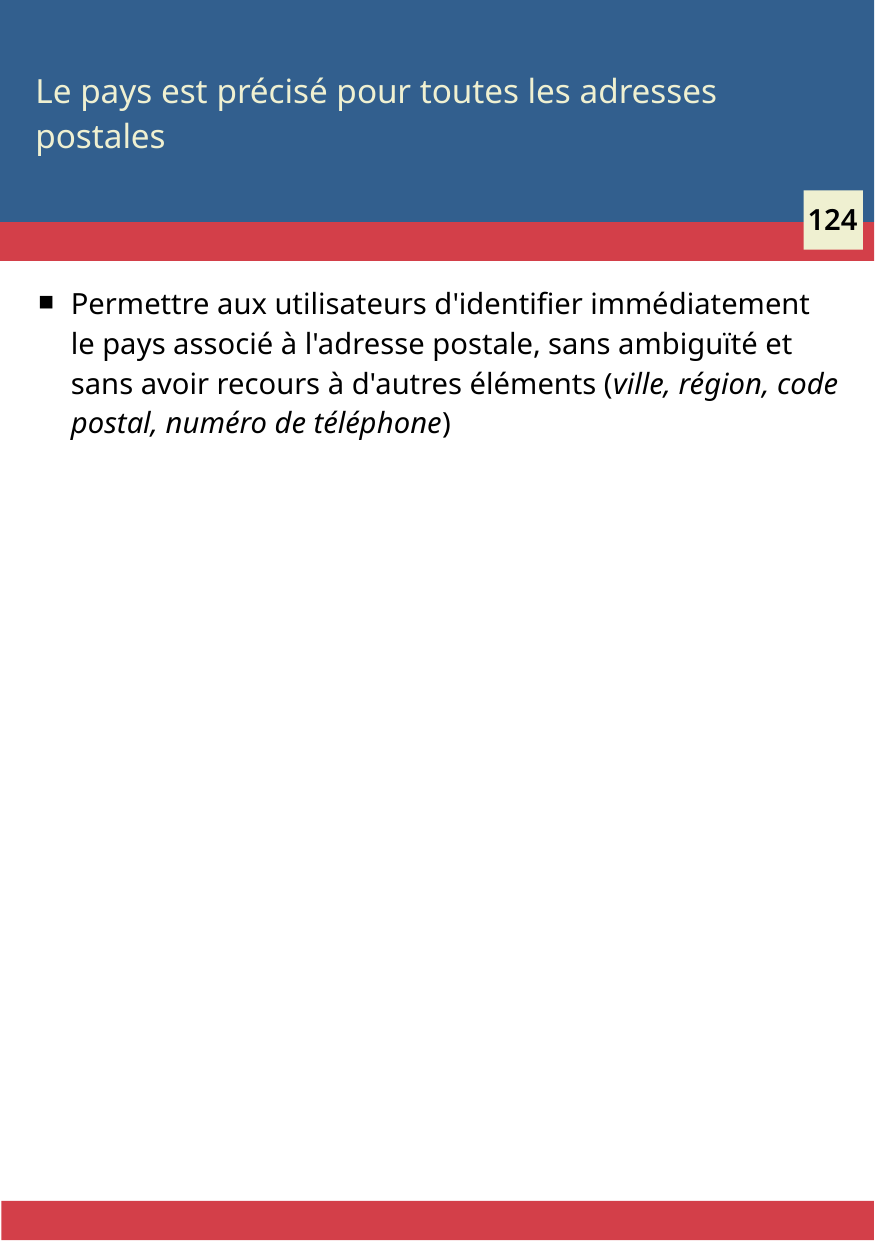

# Le pays est précisé pour toutes les adresses postales
124
Permettre aux utilisateurs d'identifier immédiatement le pays associé à l'adresse postale, sans ambiguïté et sans avoir recours à d'autres éléments (ville, région, code postal, numéro de téléphone)